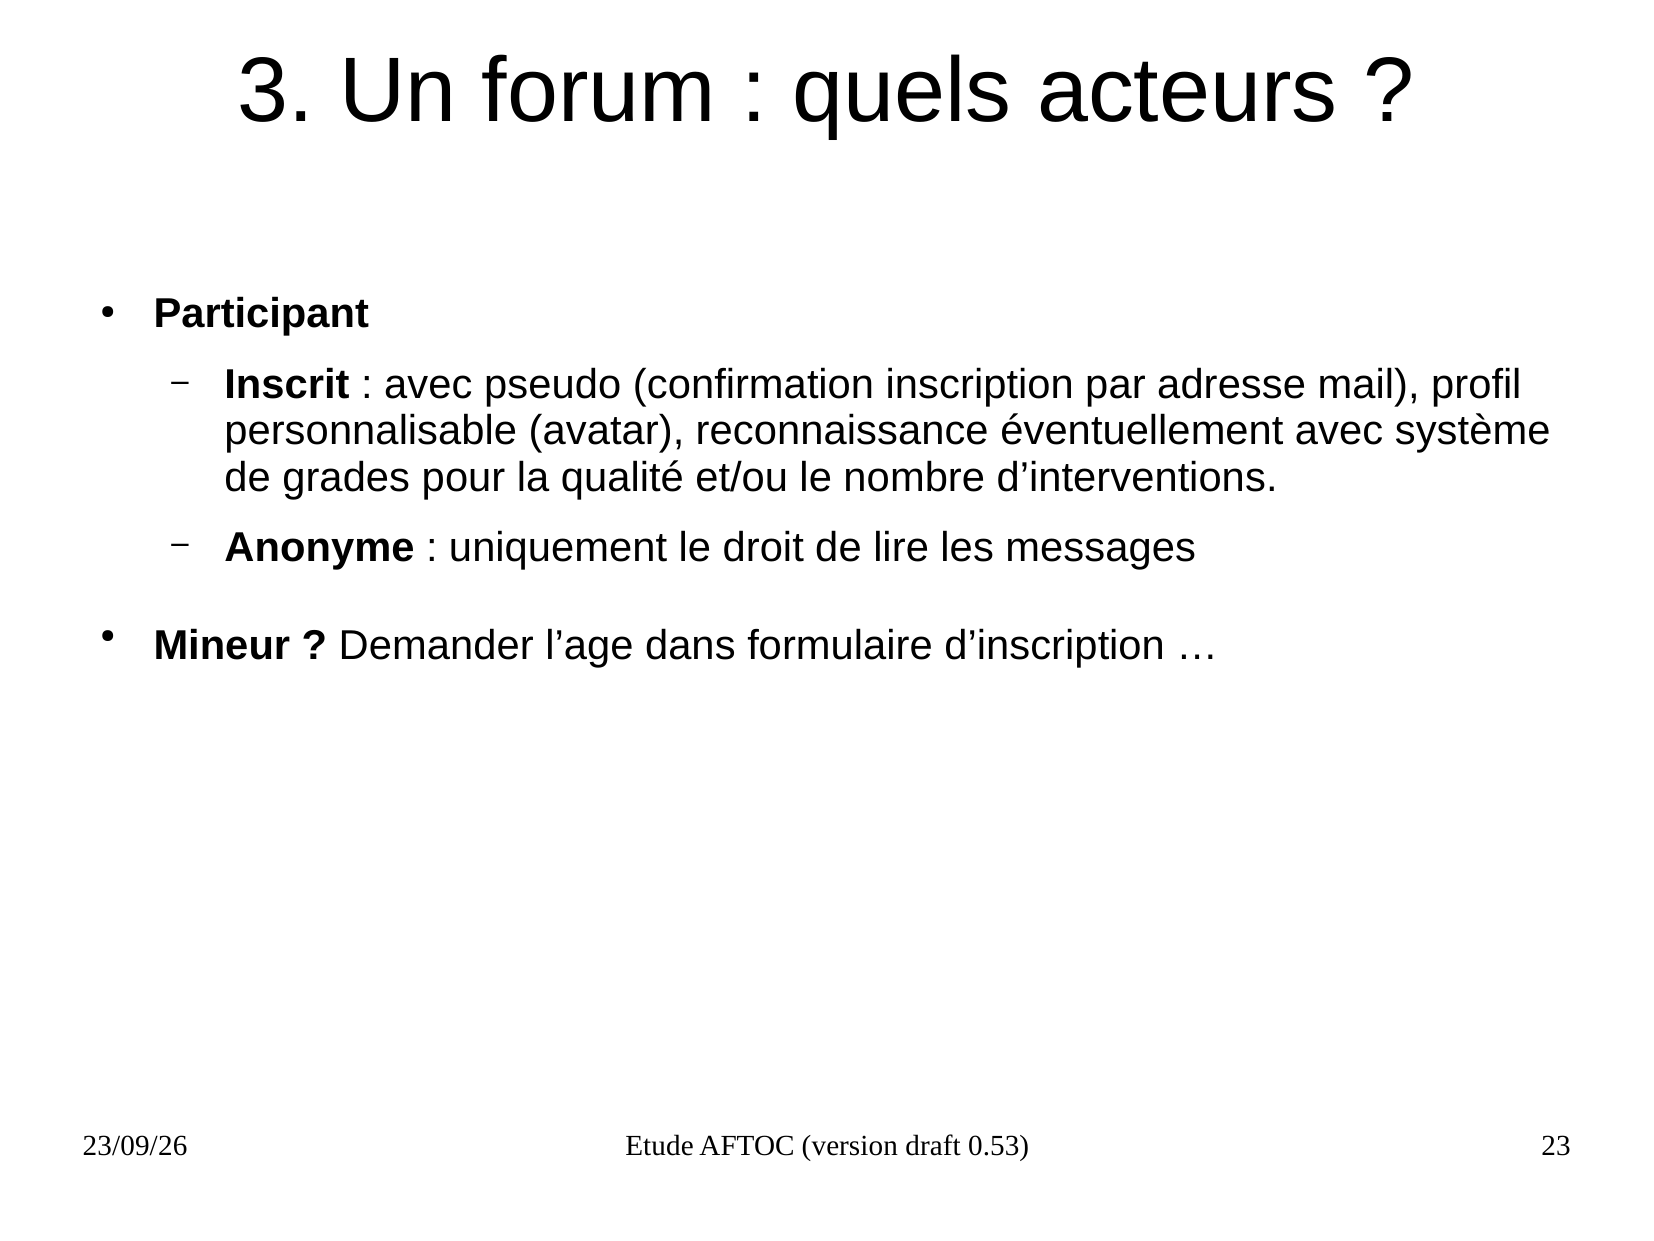

3. Un forum : quels acteurs ?
# Participant
Inscrit : avec pseudo (confirmation inscription par adresse mail), profil personnalisable (avatar), reconnaissance éventuellement avec système de grades pour la qualité et/ou le nombre d’interventions.
Anonyme : uniquement le droit de lire les messages
Mineur ? Demander l’age dans formulaire d’inscription …
Etude AFTOC (version draft 0.53)
23